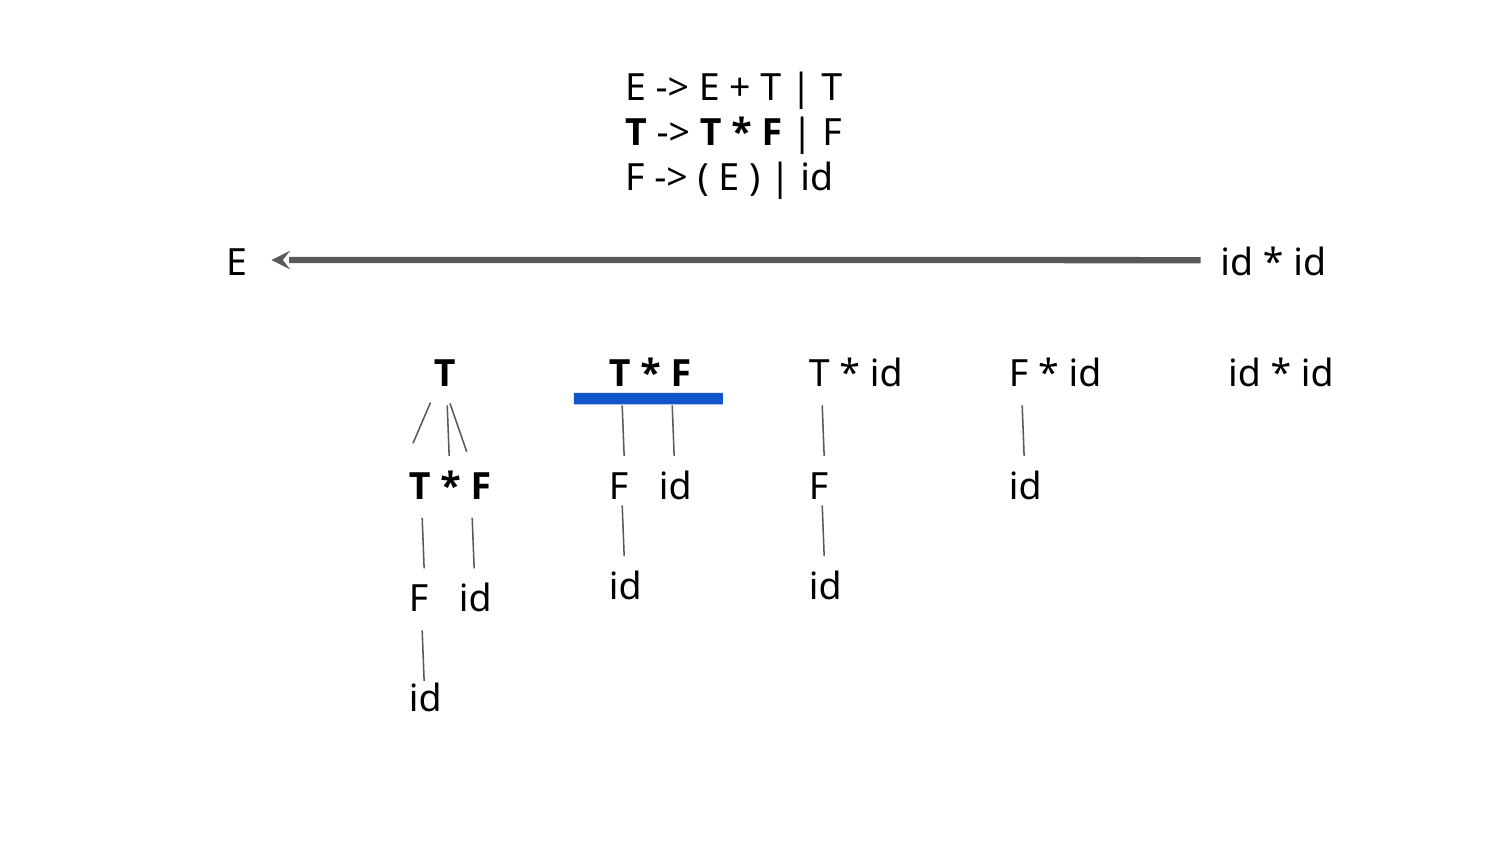

E -> E + T | T
T -> T * F | F
F -> ( E ) | id
E
id * id
T
T * F
T * id
F * id
id * id
T * F
F
id
F
id
id
id
F
id
id